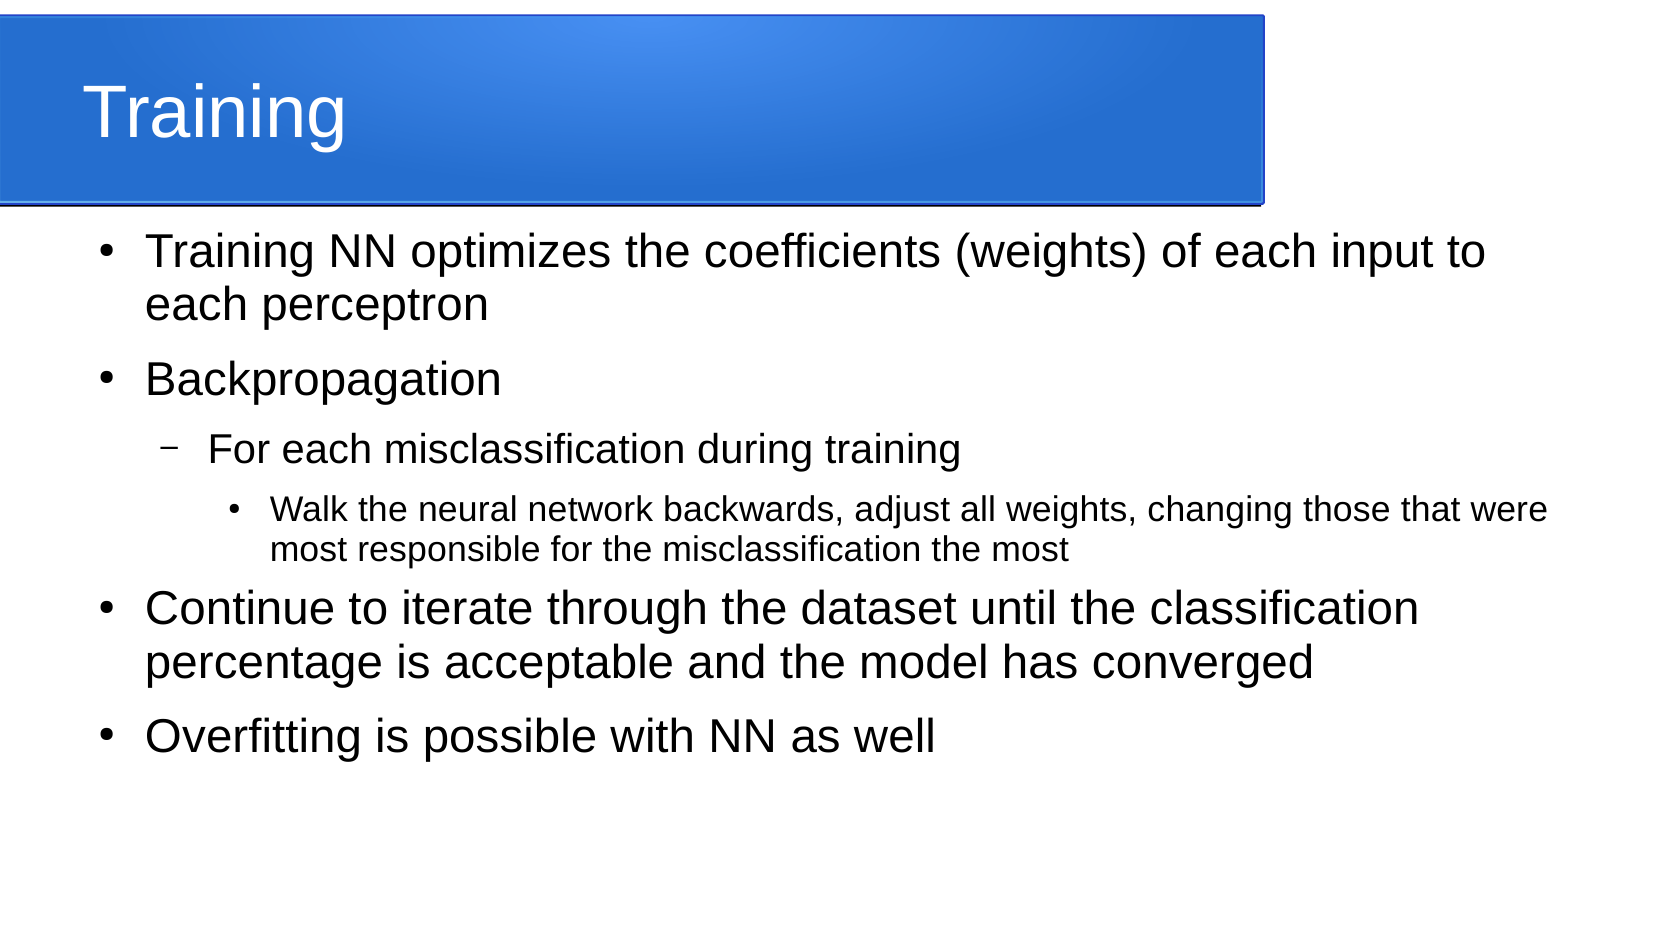

# Training
Training NN optimizes the coefficients (weights) of each input to each perceptron
Backpropagation
For each misclassification during training
Walk the neural network backwards, adjust all weights, changing those that were most responsible for the misclassification the most
Continue to iterate through the dataset until the classification percentage is acceptable and the model has converged
Overfitting is possible with NN as well